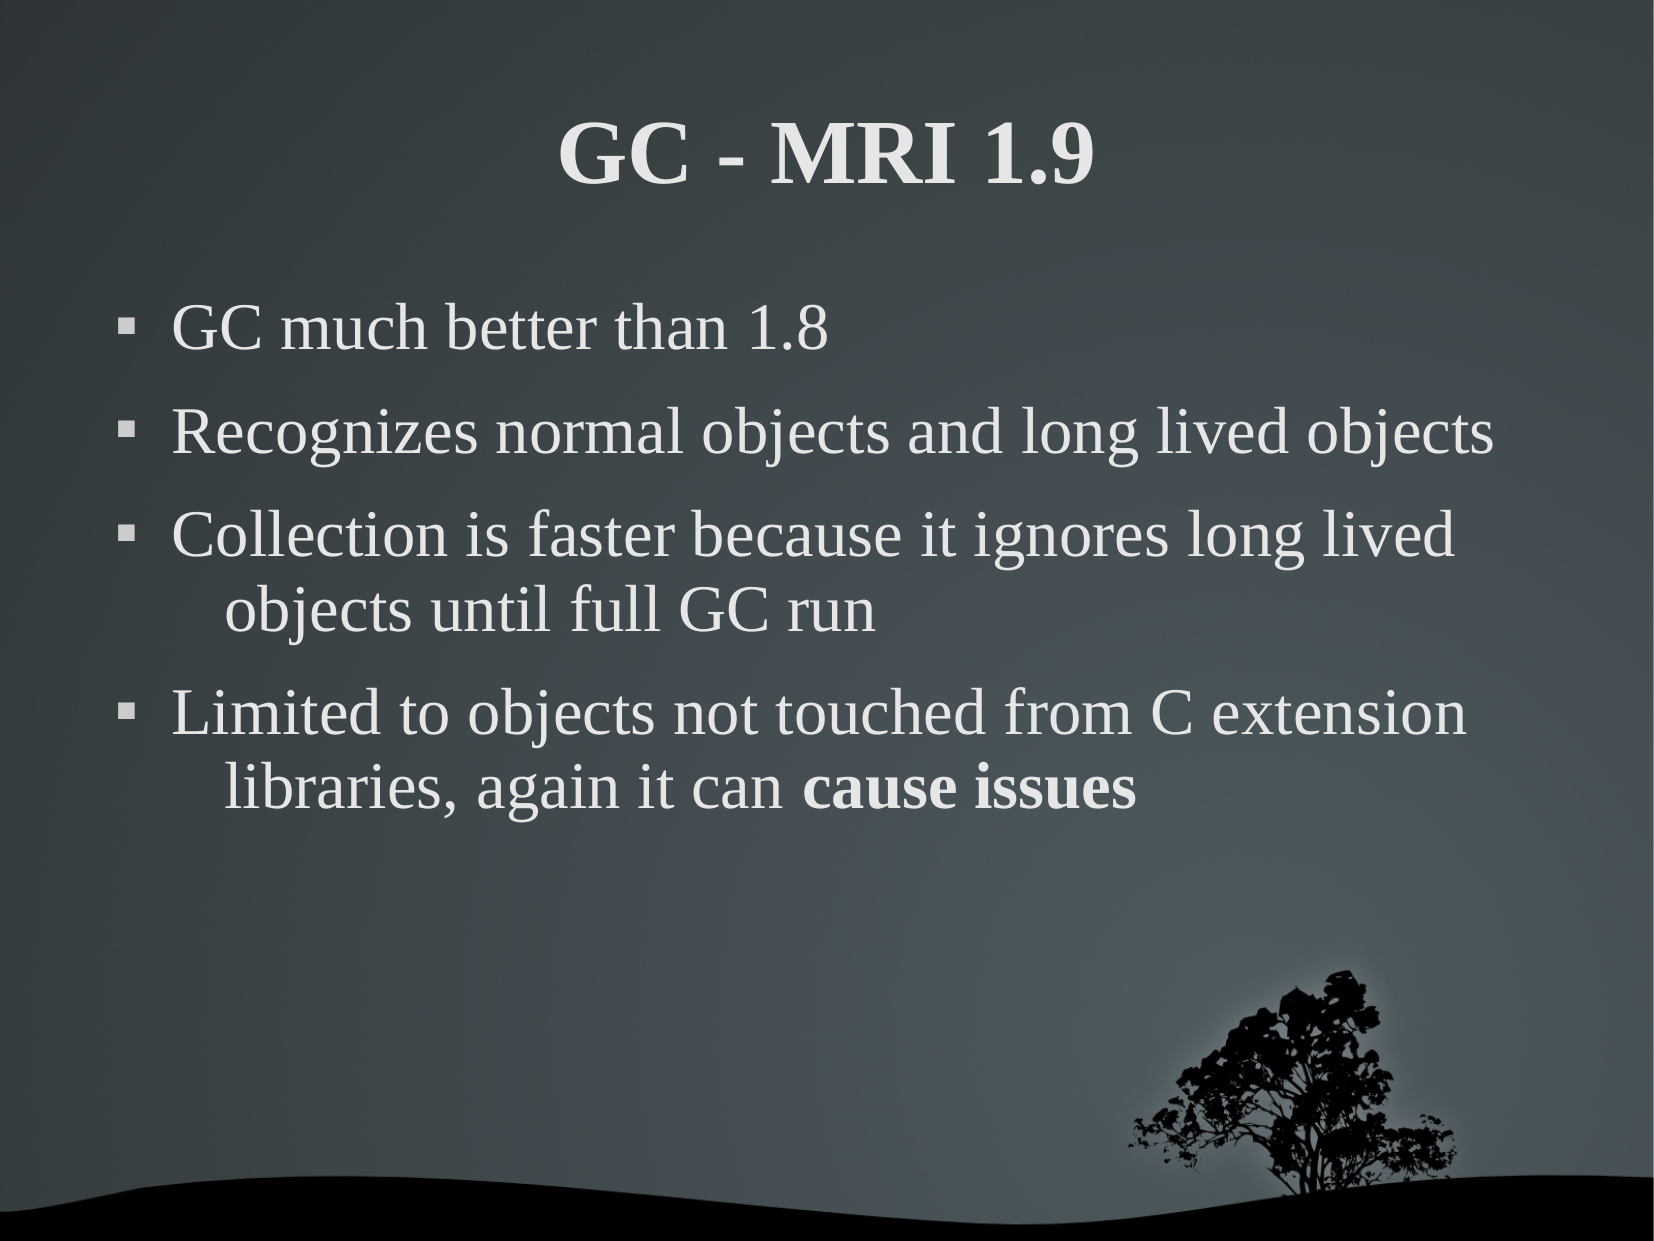

# GC - MRI 1.9
GC much better than 1.8
Recognizes normal objects and long lived objects
Collection is faster because it ignores long lived objects until full GC run
Limited to objects not touched from C extension libraries, again it can cause issues